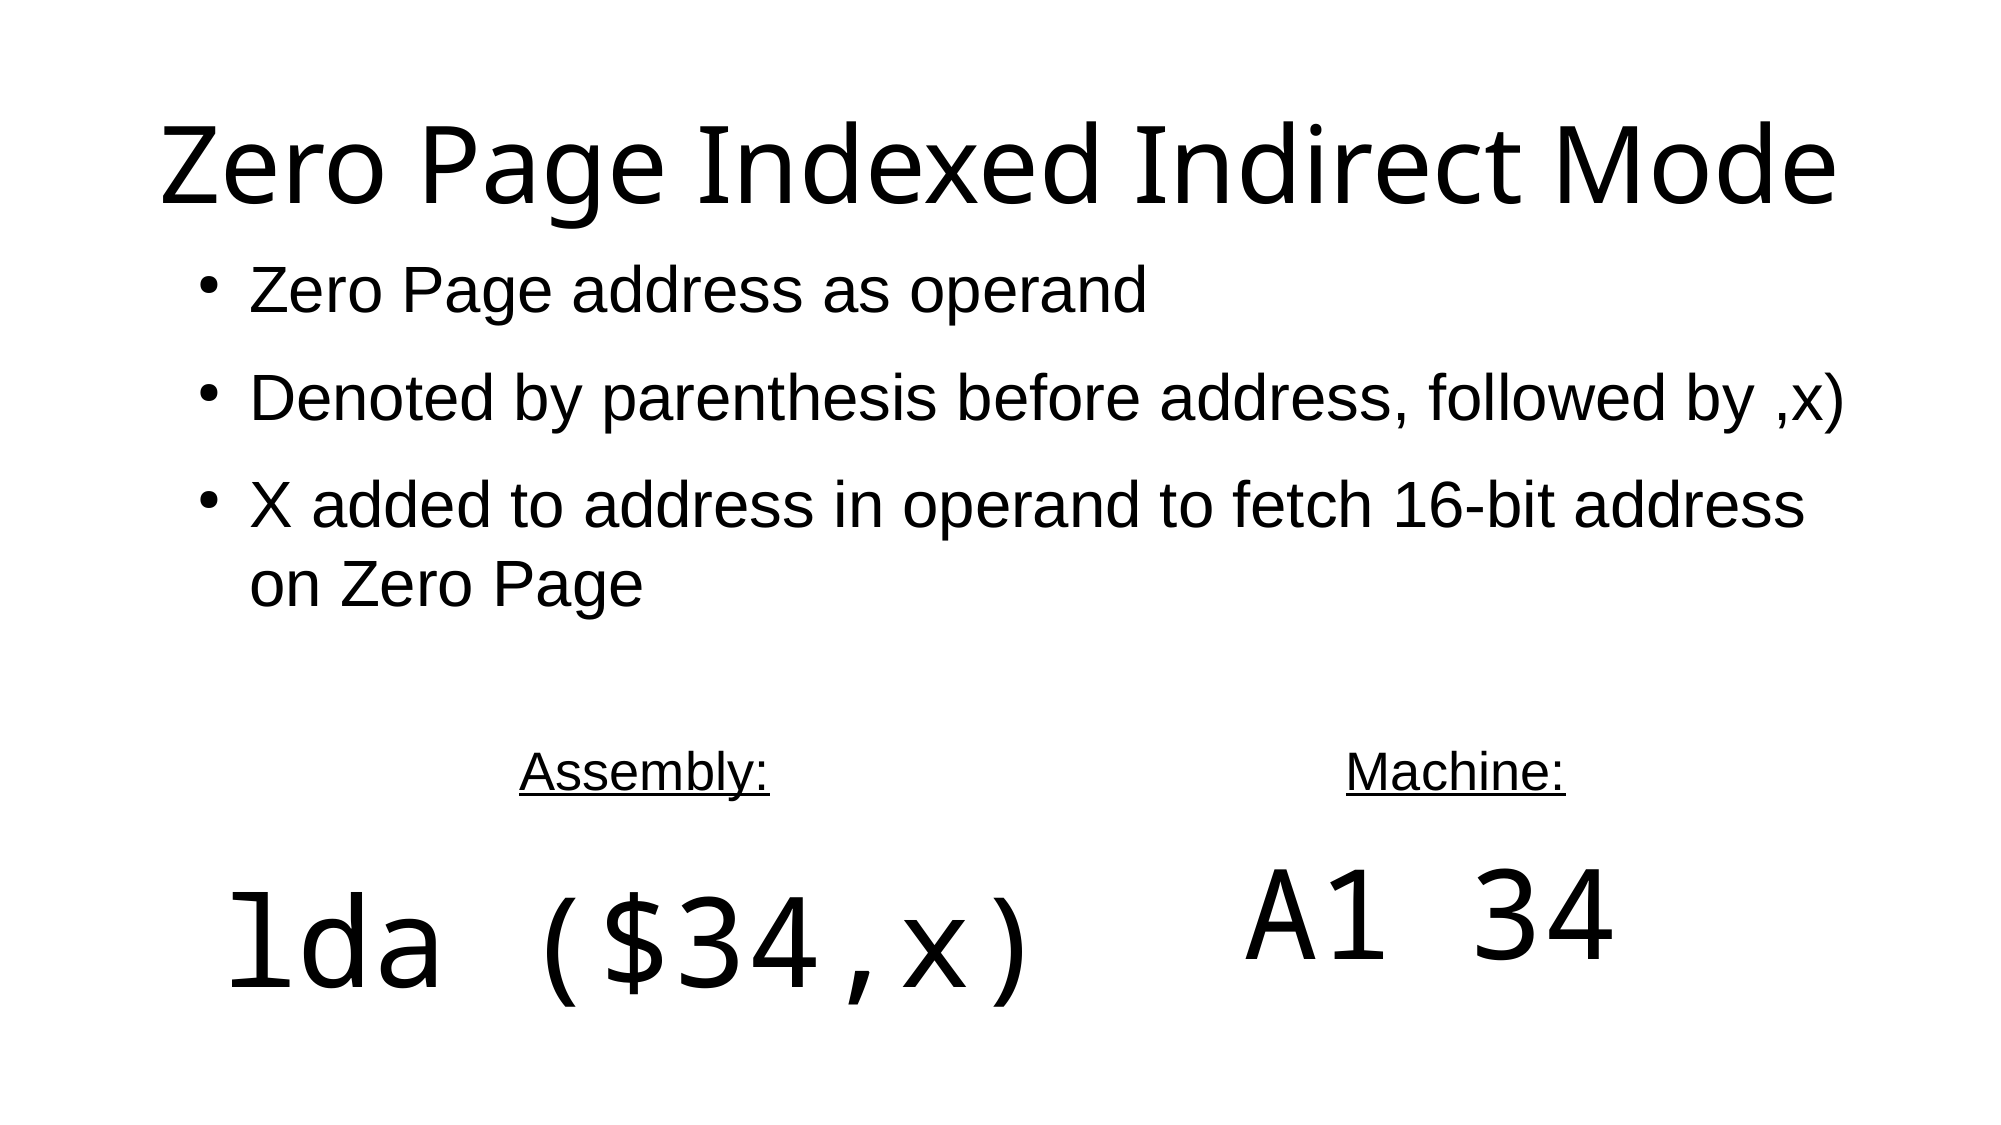

Zero Page Indexed Indirect Mode
# Zero Page address as operand
Denoted by parenthesis before address, followed by ,x)
X added to address in operand to fetch 16-bit address on Zero Page
Assembly:
Machine:
A1 34
lda ($34,x)